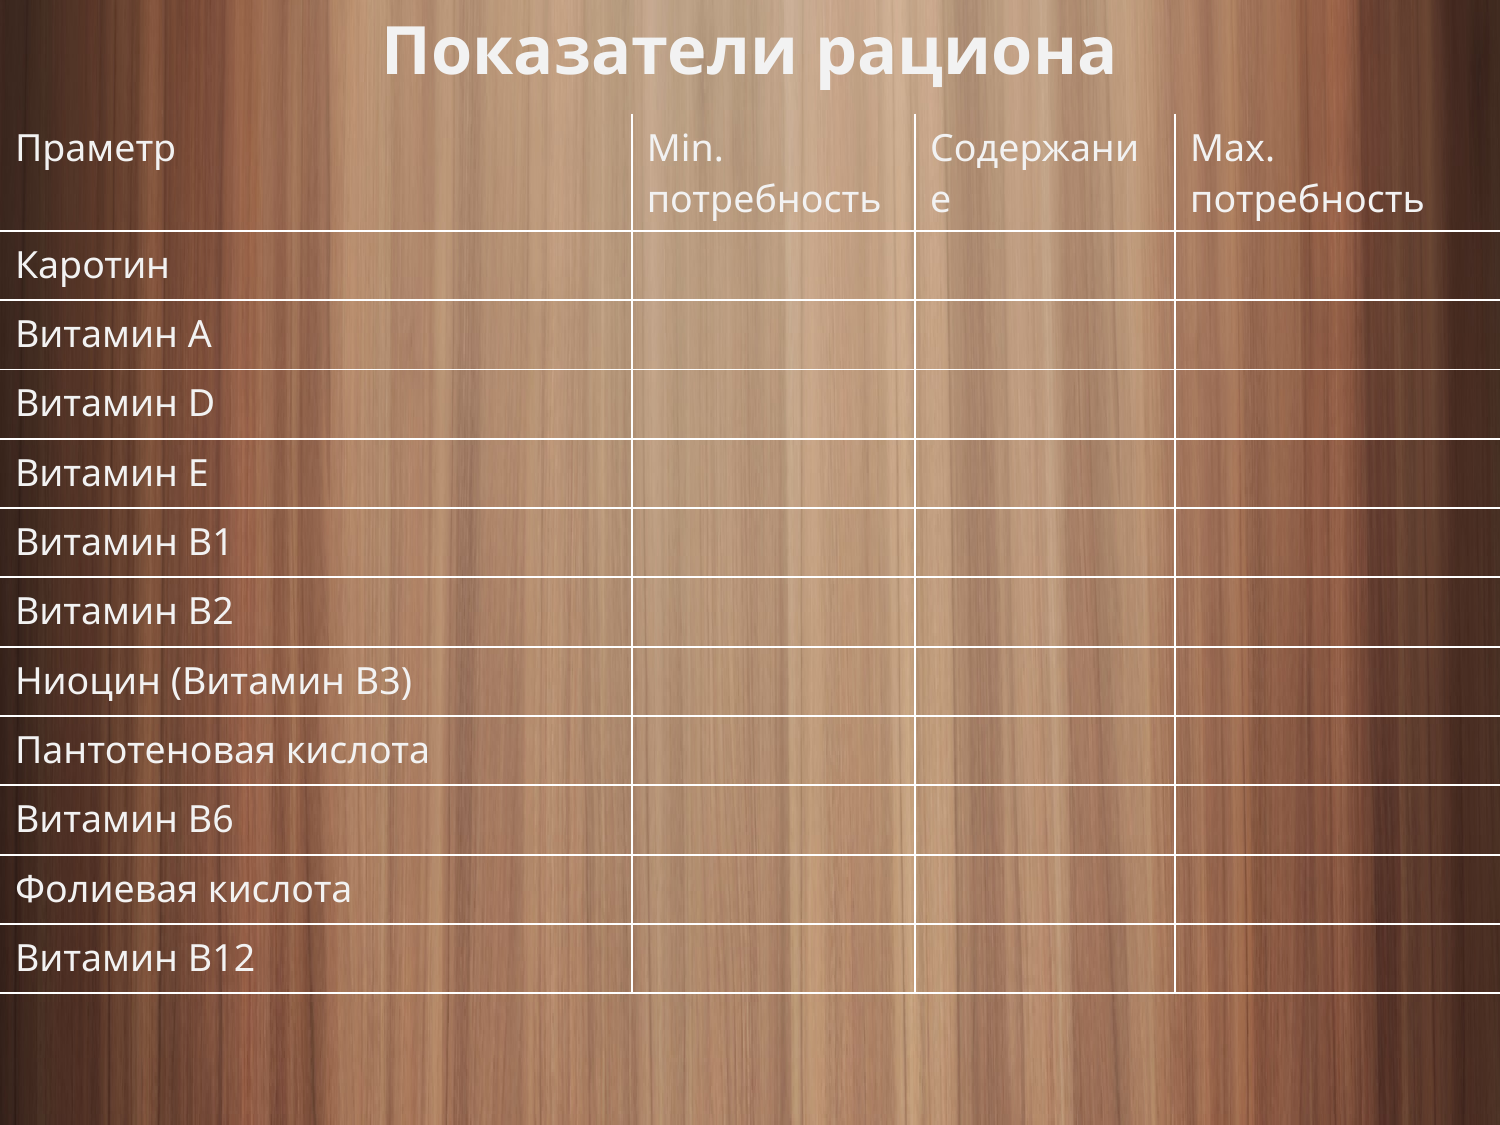

# Показатели рациона
| Праметр | Min. потребность | Содержание | Max. потребность |
| --- | --- | --- | --- |
| Каротин | | | |
| Витамин А | | | |
| Витамин D | | | |
| Витамин Е | | | |
| Витамин В1 | | | |
| Витамин В2 | | | |
| Ниоцин (Витамин В3) | | | |
| Пантотеновая кислота | | | |
| Витамин В6 | | | |
| Фолиевая кислота | | | |
| Витамин В12 | | | |